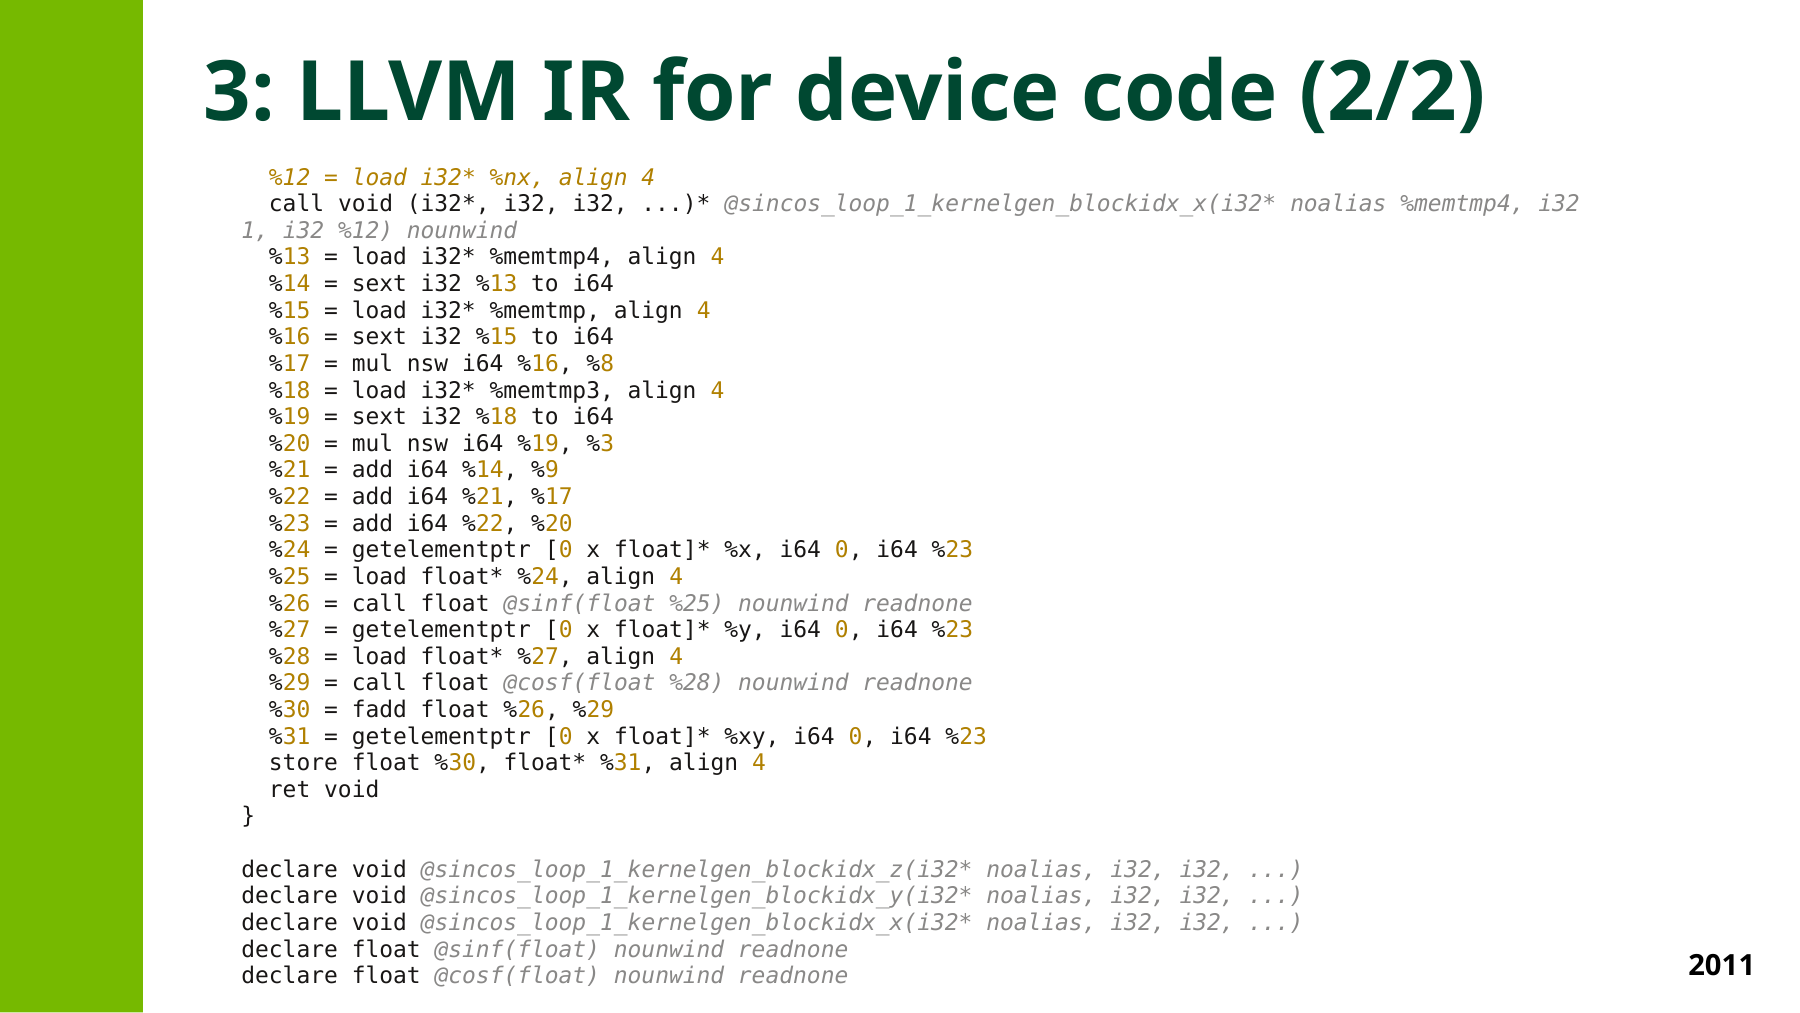

# 3: LLVM IR for device code (2/2)